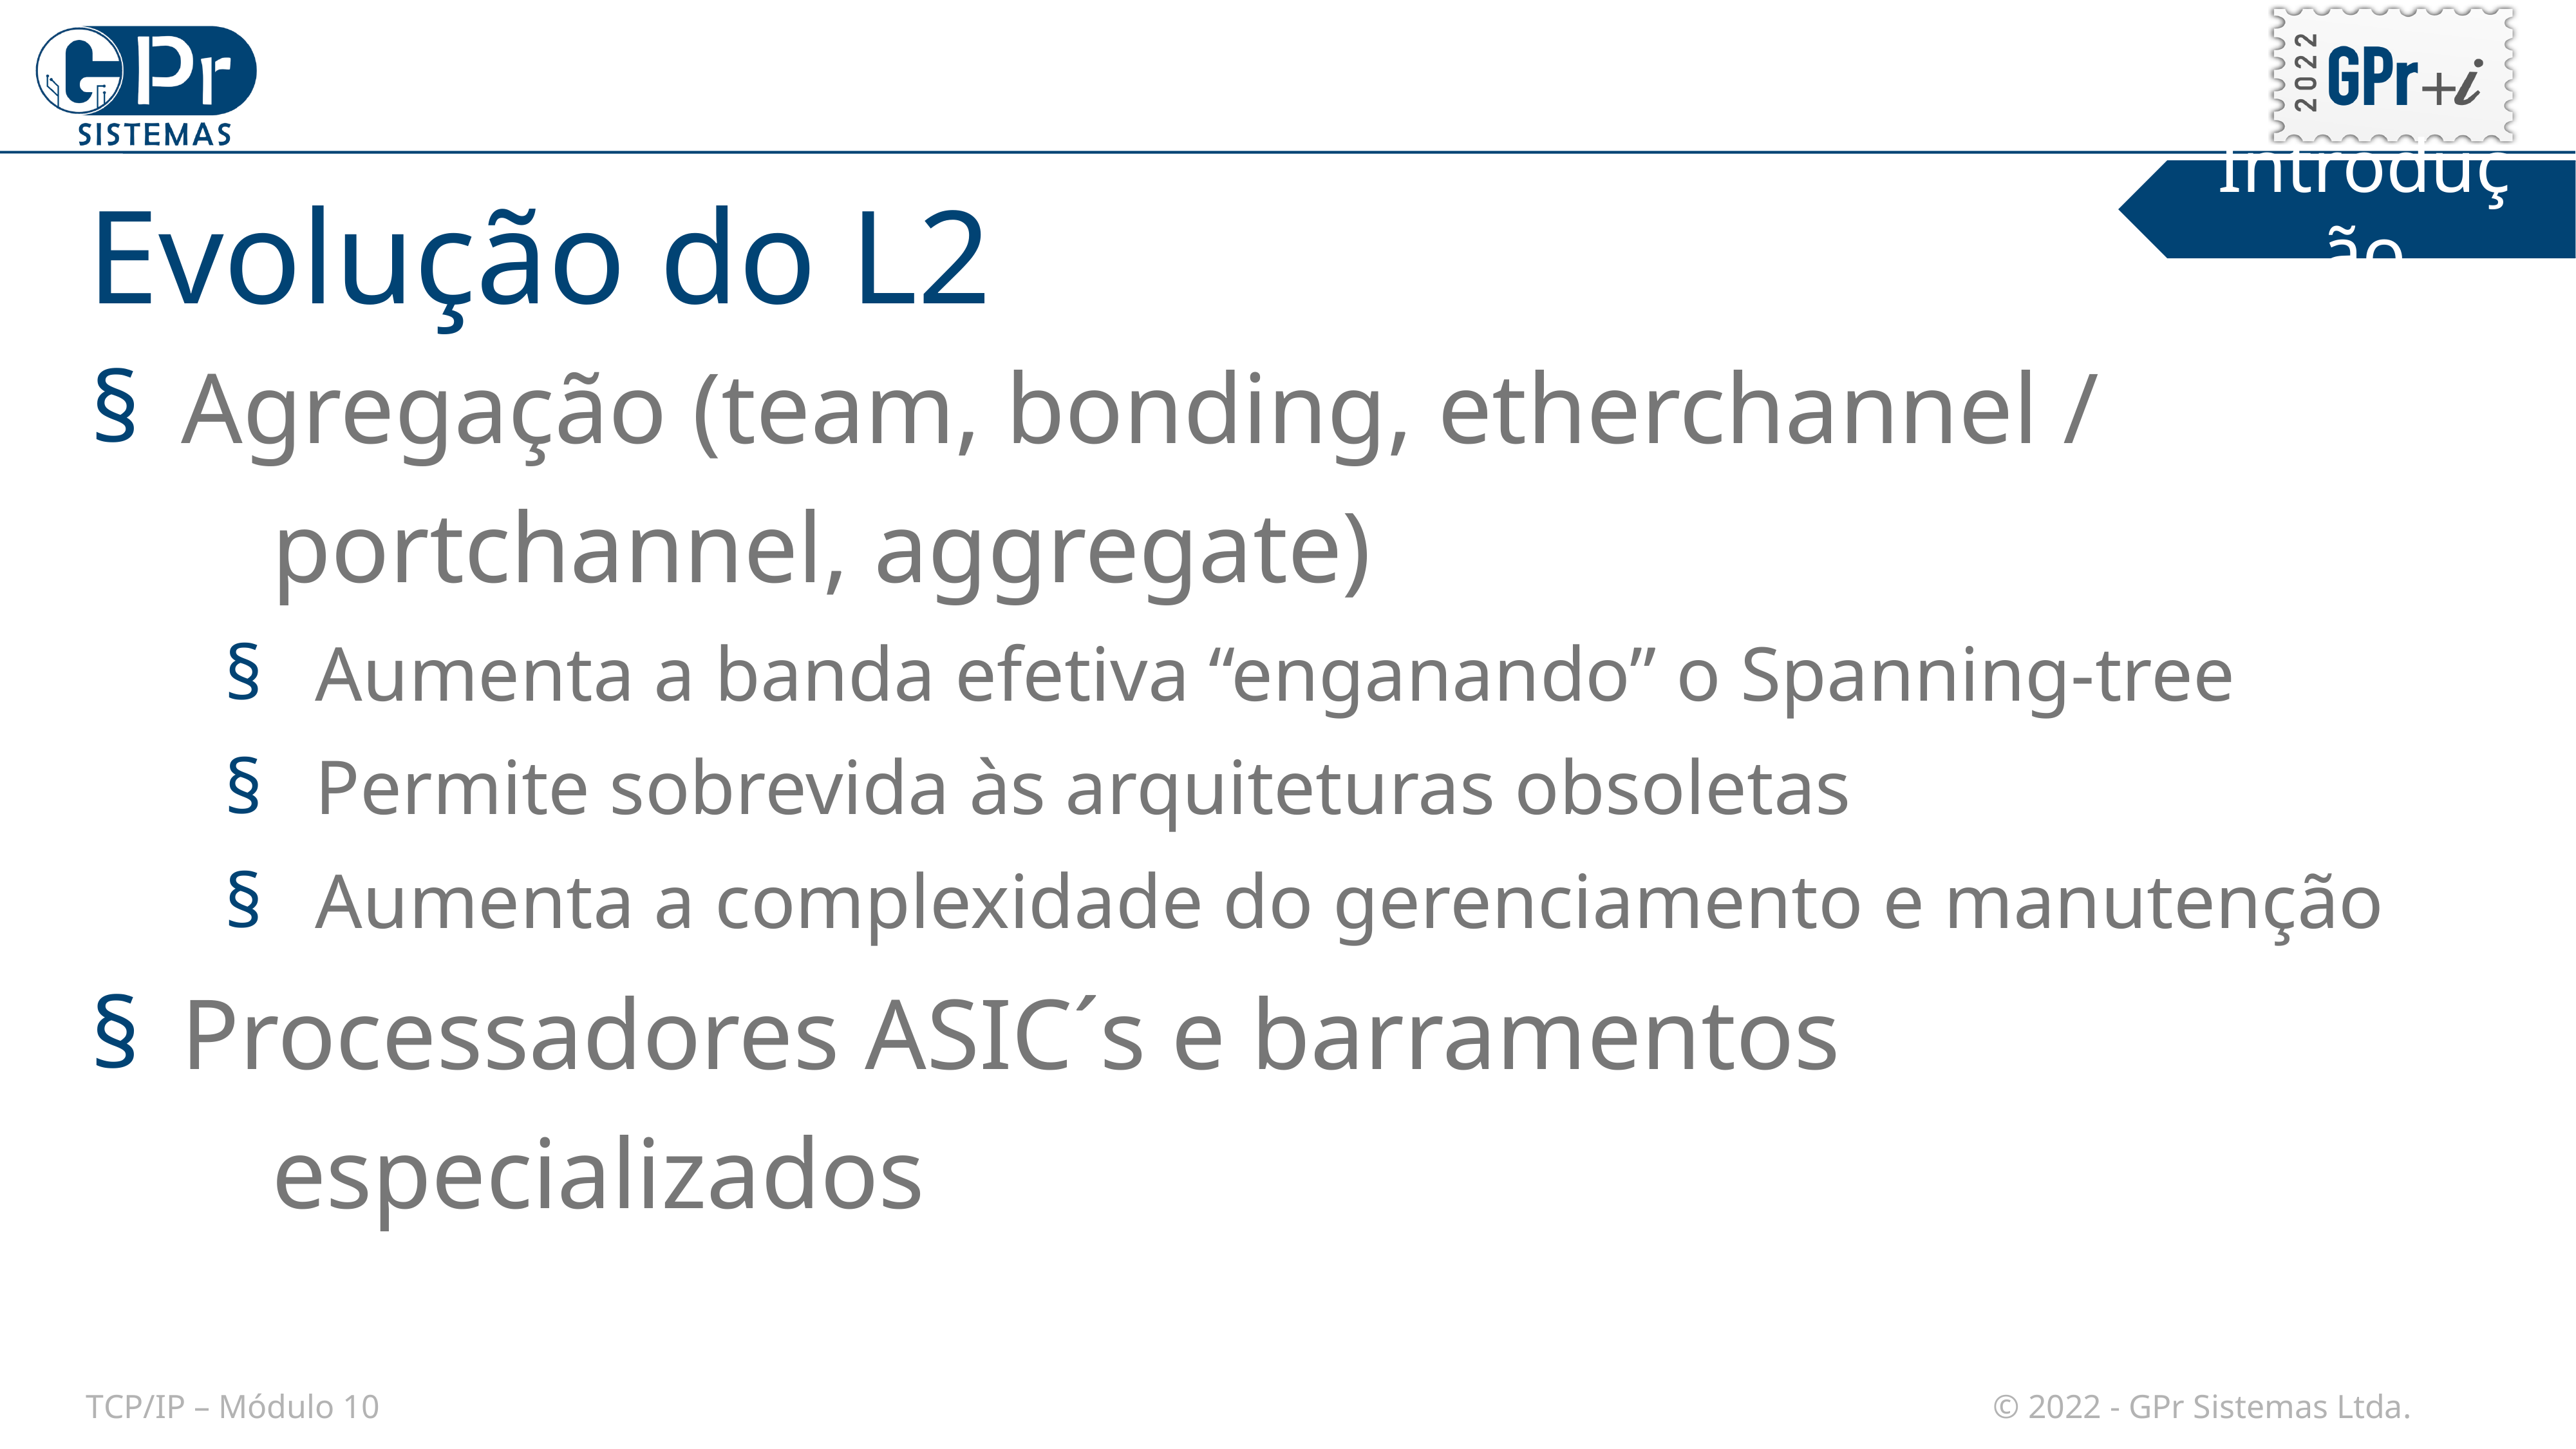

Introdução
Evolução do L2
# Agregação (team, bonding, etherchannel / portchannel, aggregate)
Aumenta a banda efetiva “enganando” o Spanning-tree
Permite sobrevida às arquiteturas obsoletas
Aumenta a complexidade do gerenciamento e manutenção
Processadores ASIC´s e barramentos especializados